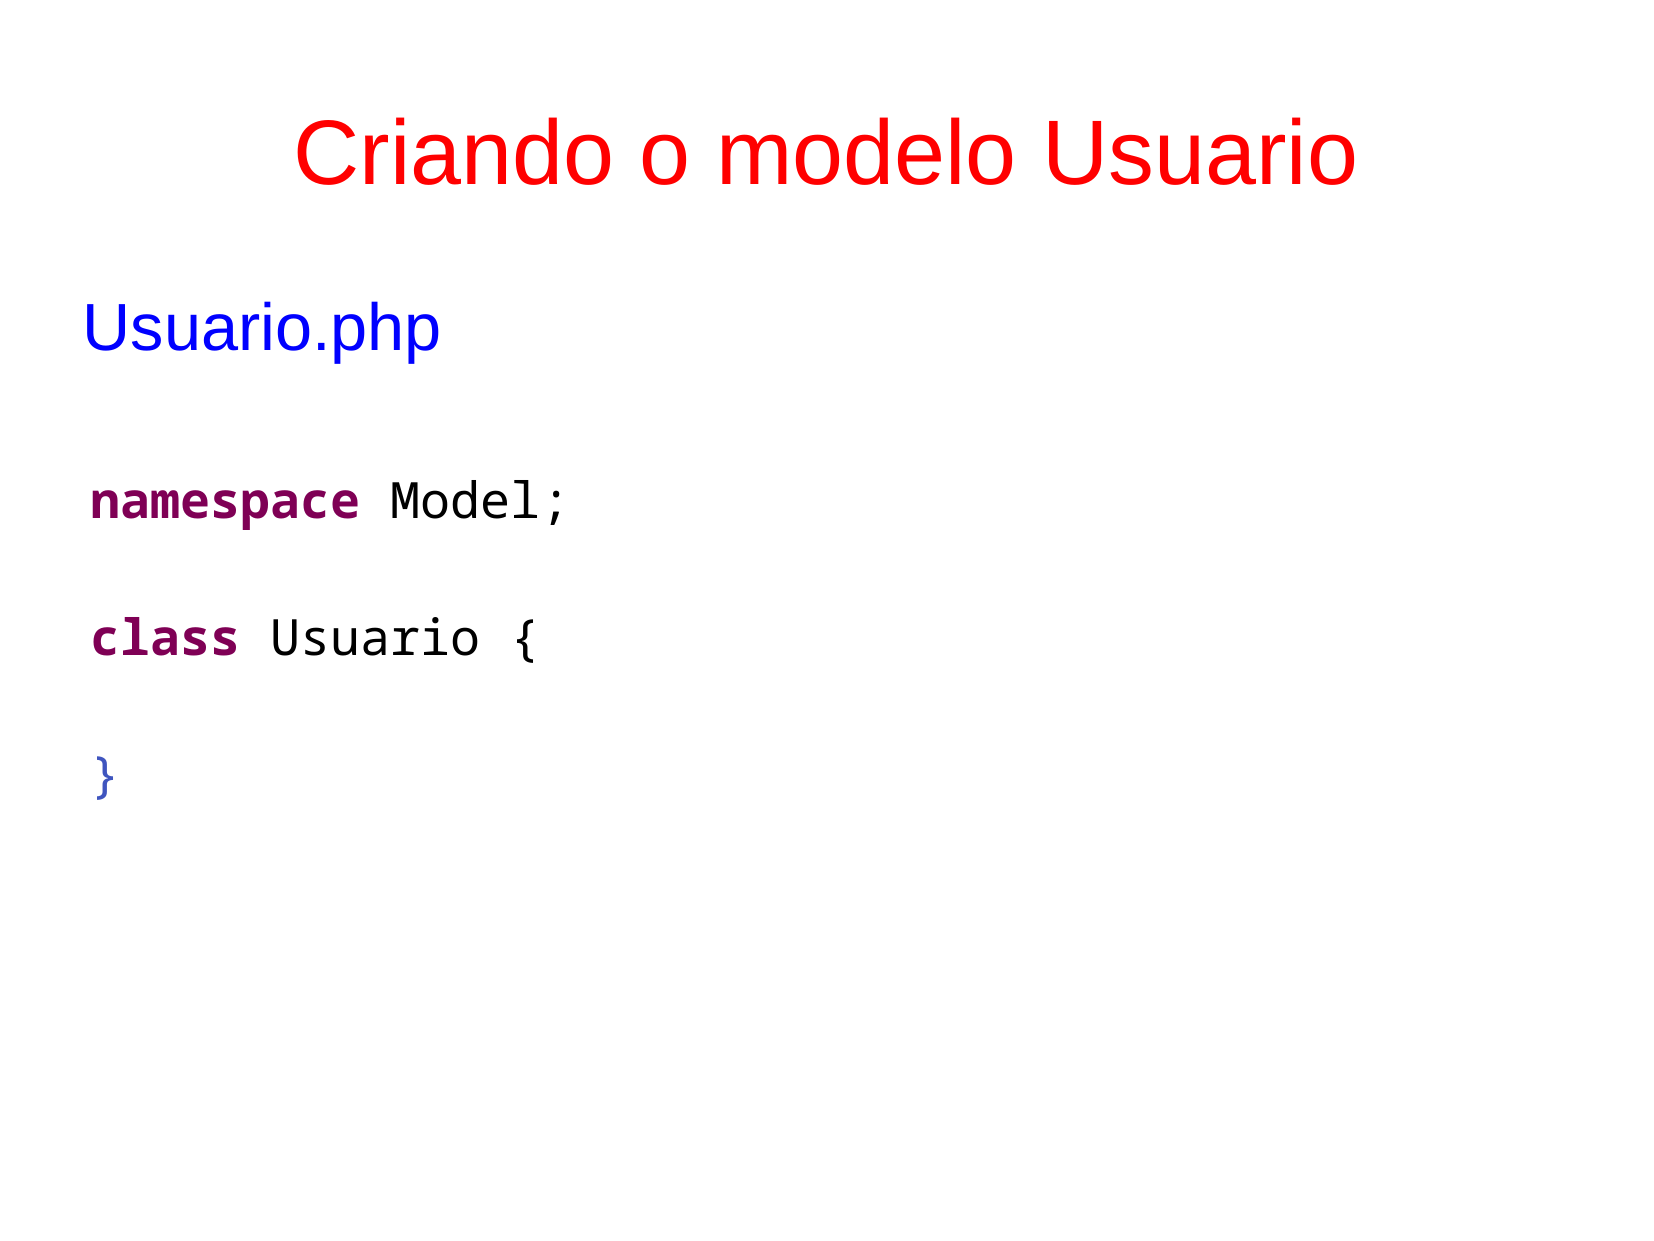

Criando o modelo Usuario
# Usuario.php
namespace Model;
class Usuario {
}